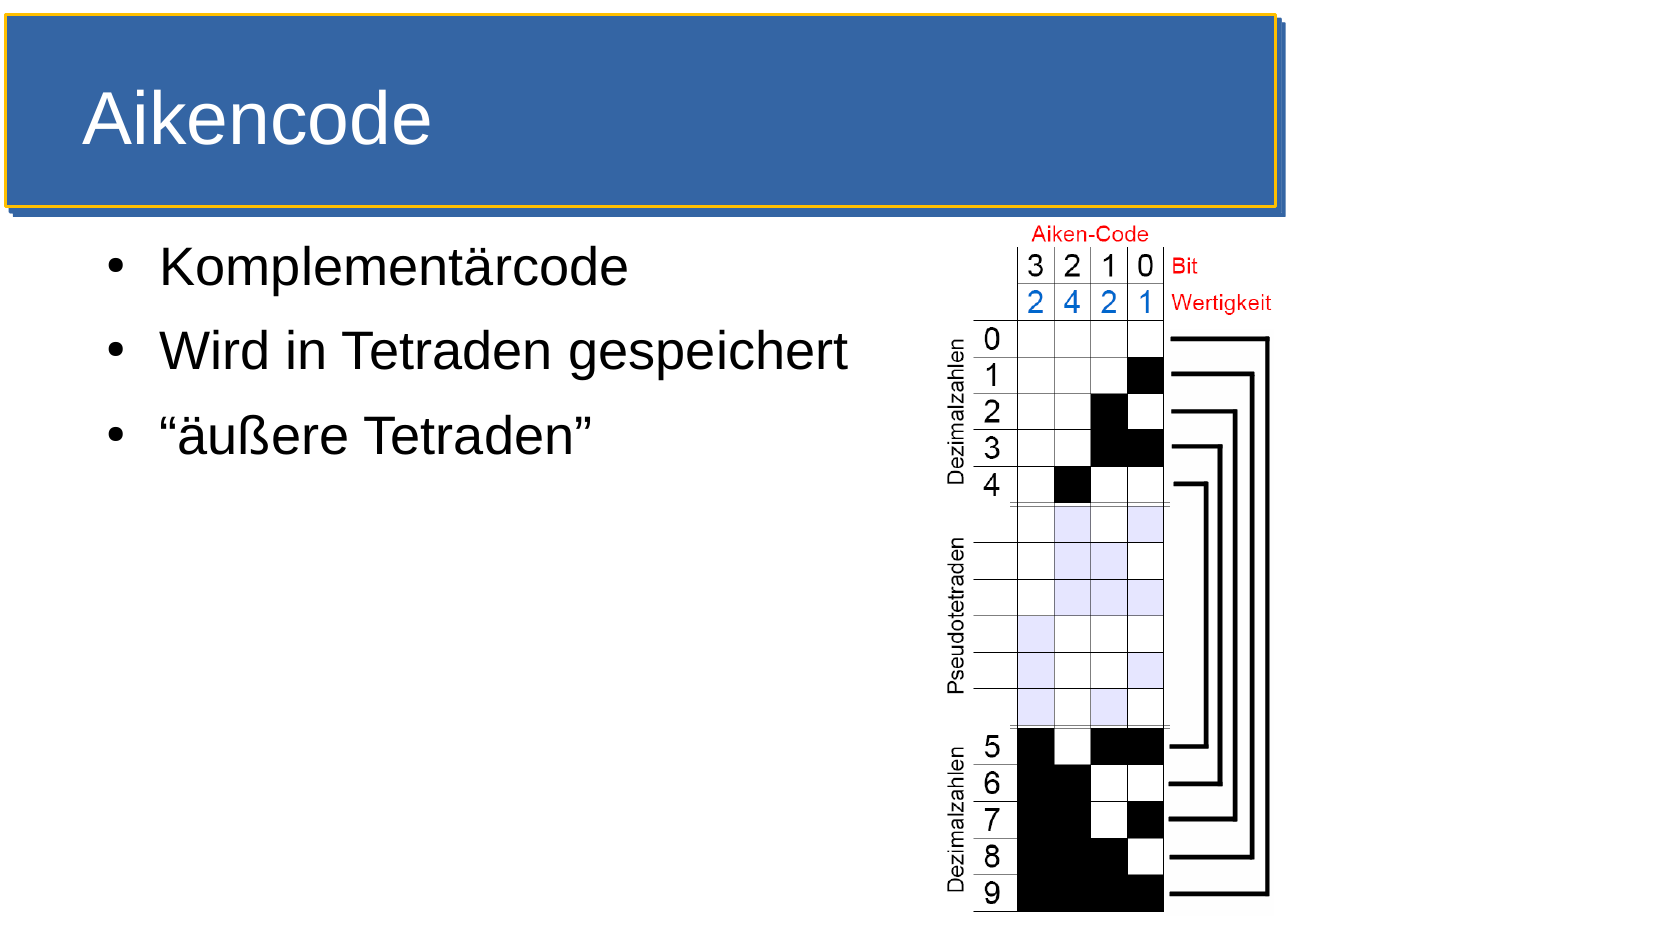

# Aikencode
Komplementärcode
Wird in Tetraden gespeichert
“äußere Tetraden”